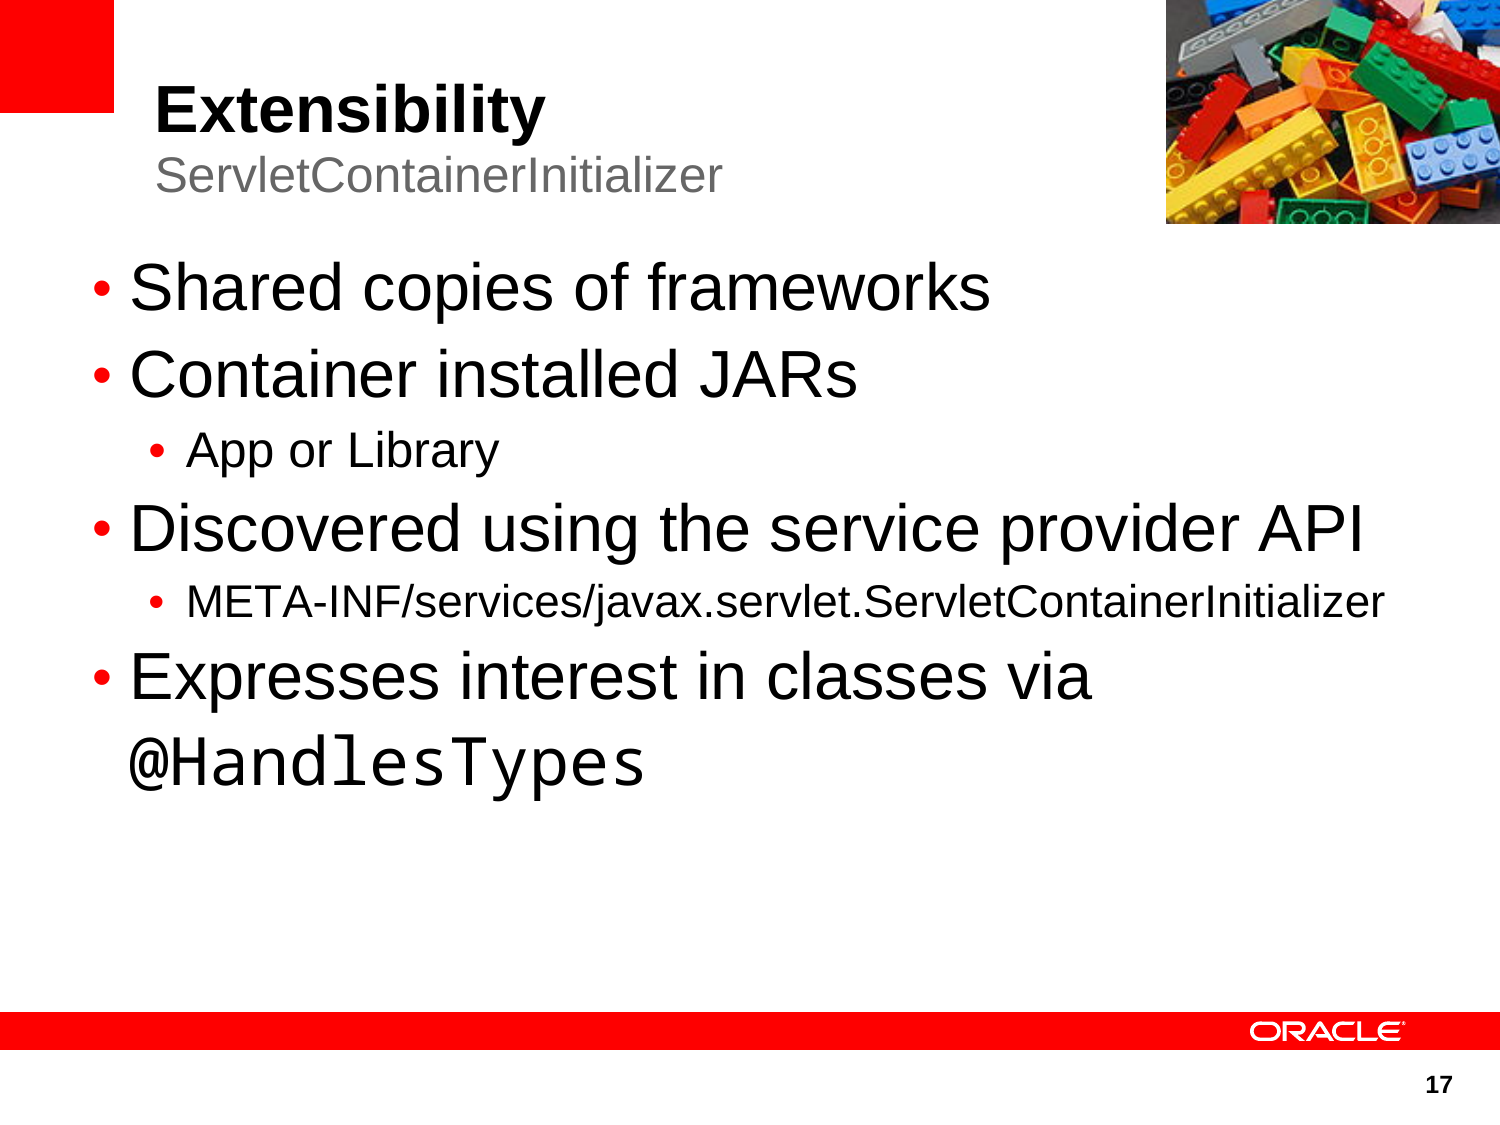

# Extensibility ServletContainerInitializer
Shared copies of frameworks
Container installed JARs
App or Library
Discovered using the service provider API
META-INF/services/javax.servlet.ServletContainerInitializer
Expresses interest in classes via @HandlesTypes